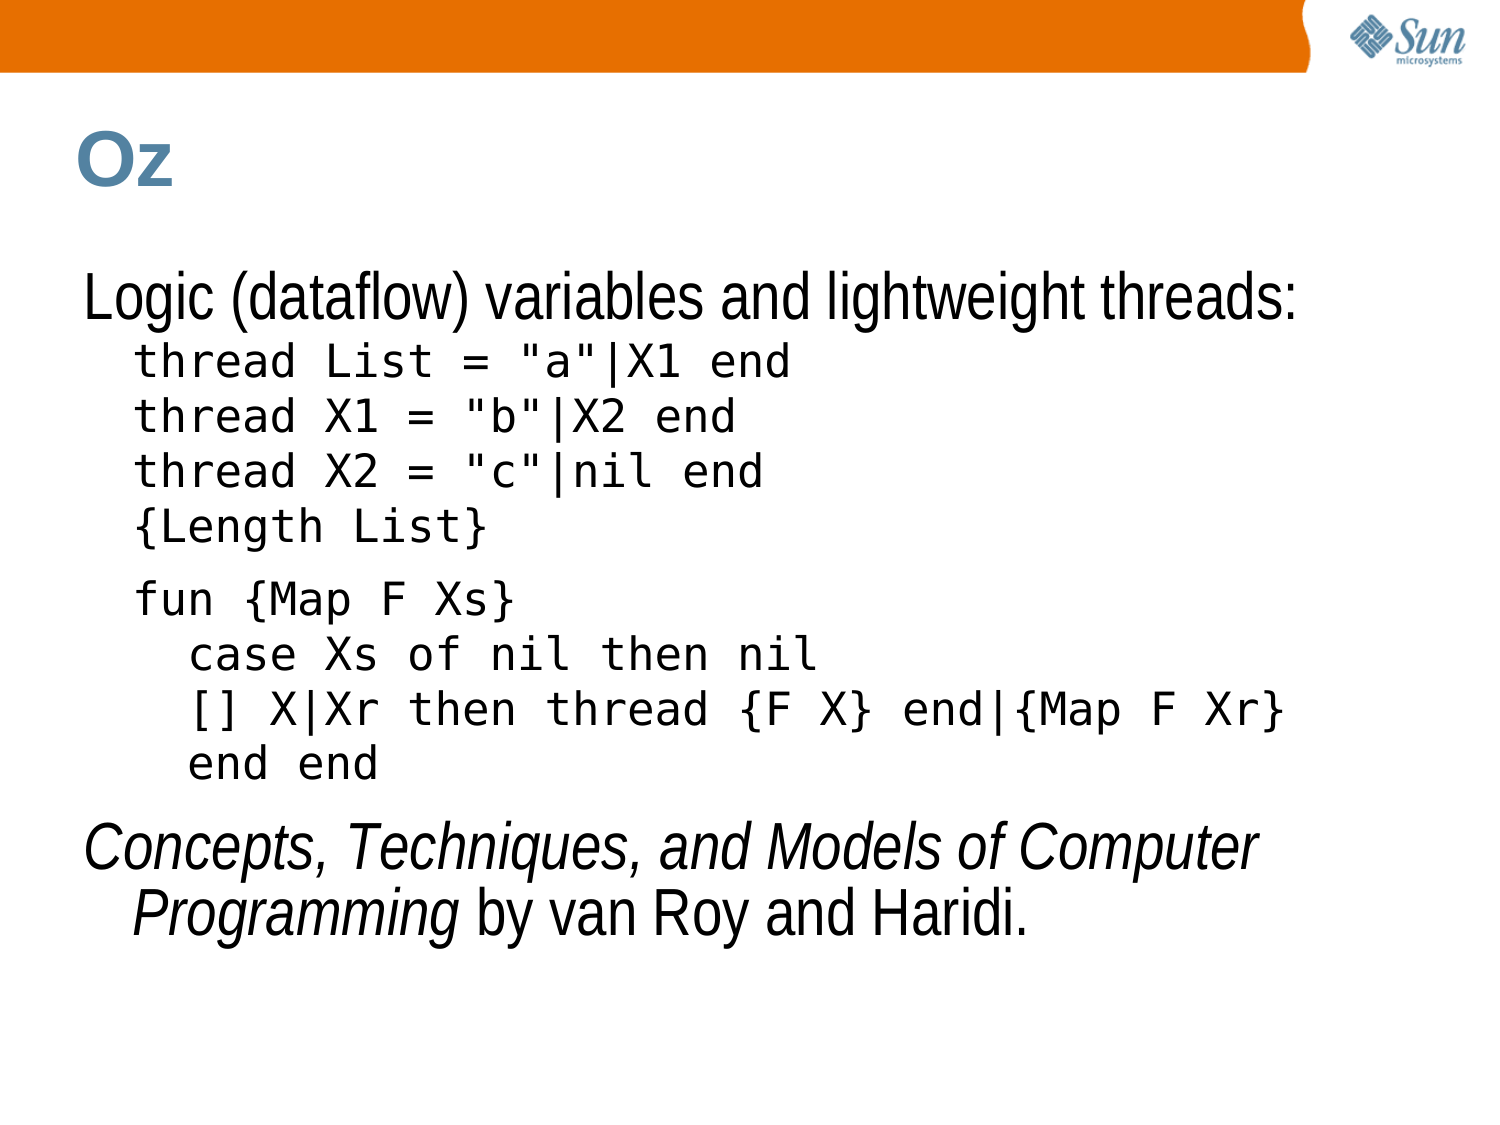

# Oz
Logic (dataflow) variables and lightweight threads:
thread List = "a"|X1 end
thread X1 = "b"|X2 end
thread X2 = "c"|nil end
{Length List}
fun {Map F Xs}
 case Xs of nil then nil
 [] X|Xr then thread {F X} end|{Map F Xr}
 end end
Concepts, Techniques, and Models of Computer Programming by van Roy and Haridi.